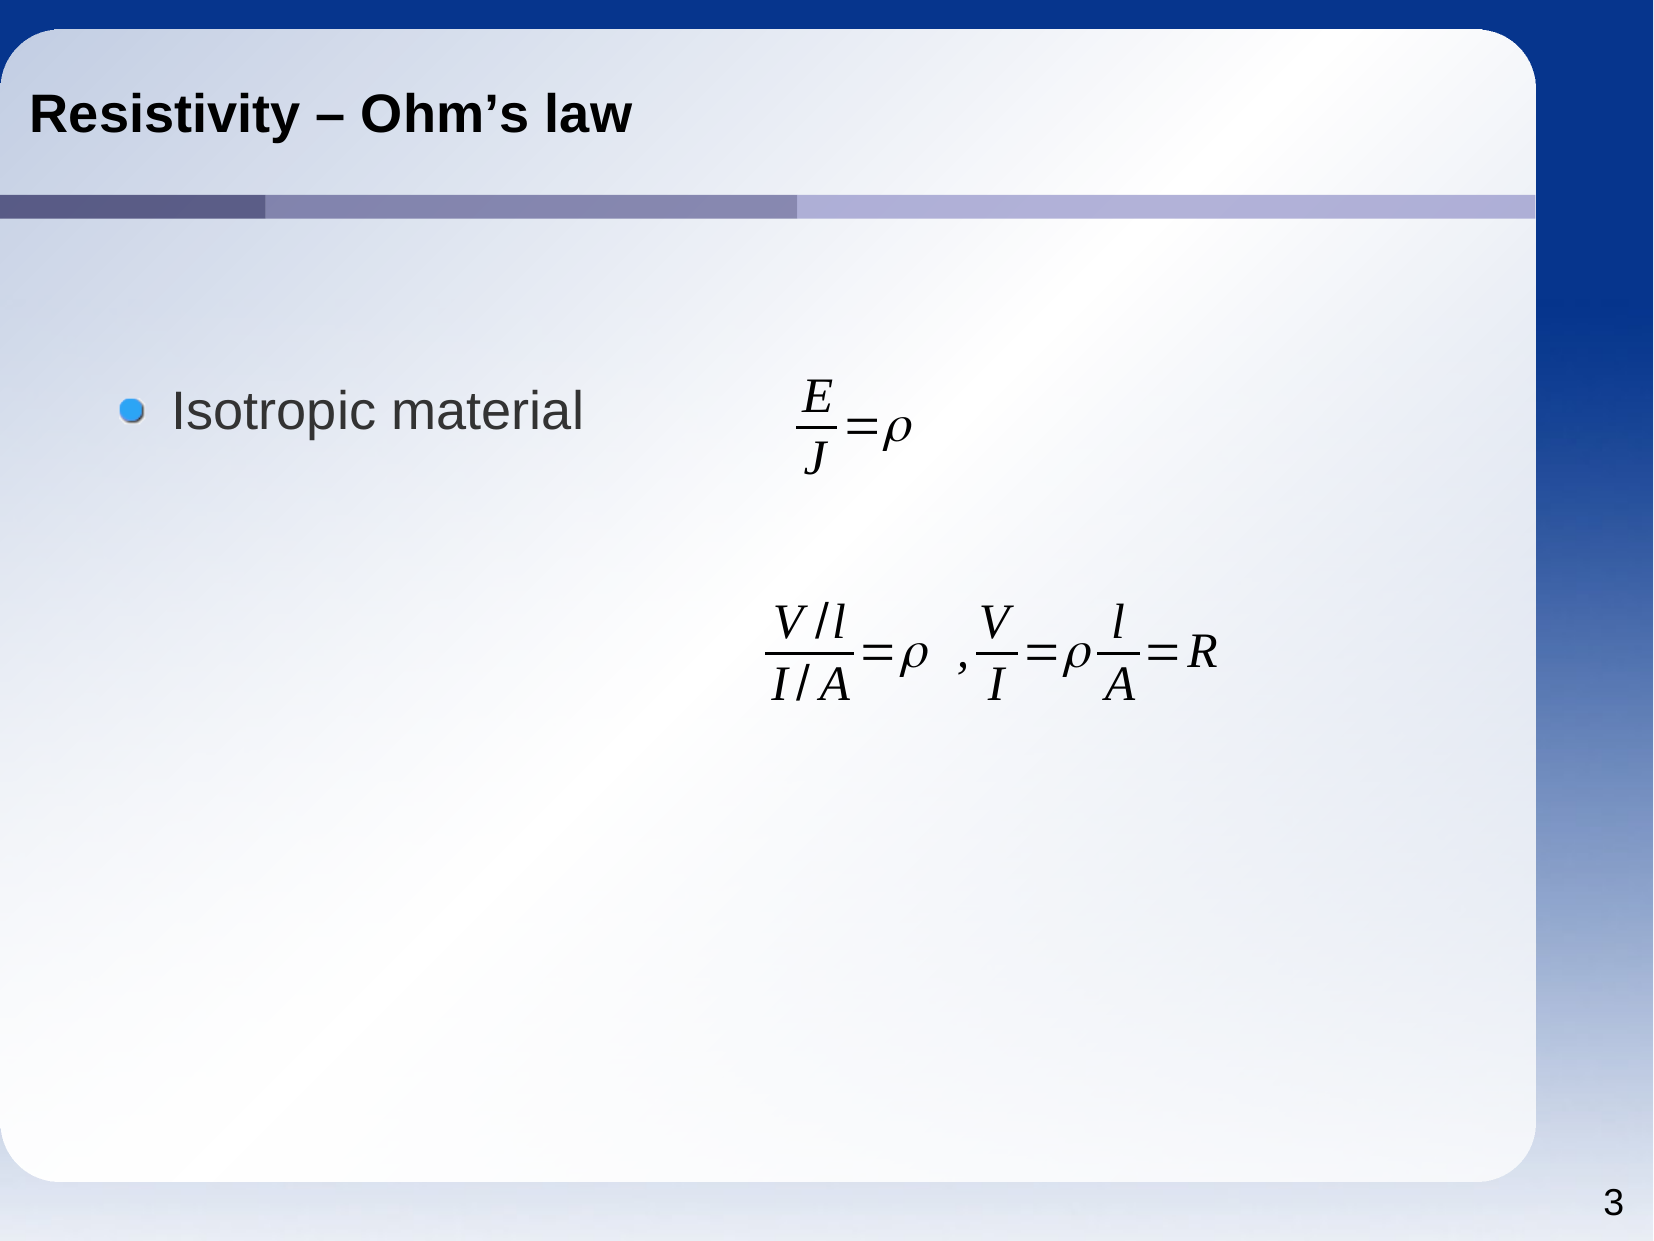

# Resistivity – Ohm’s law
Isotropic material
3